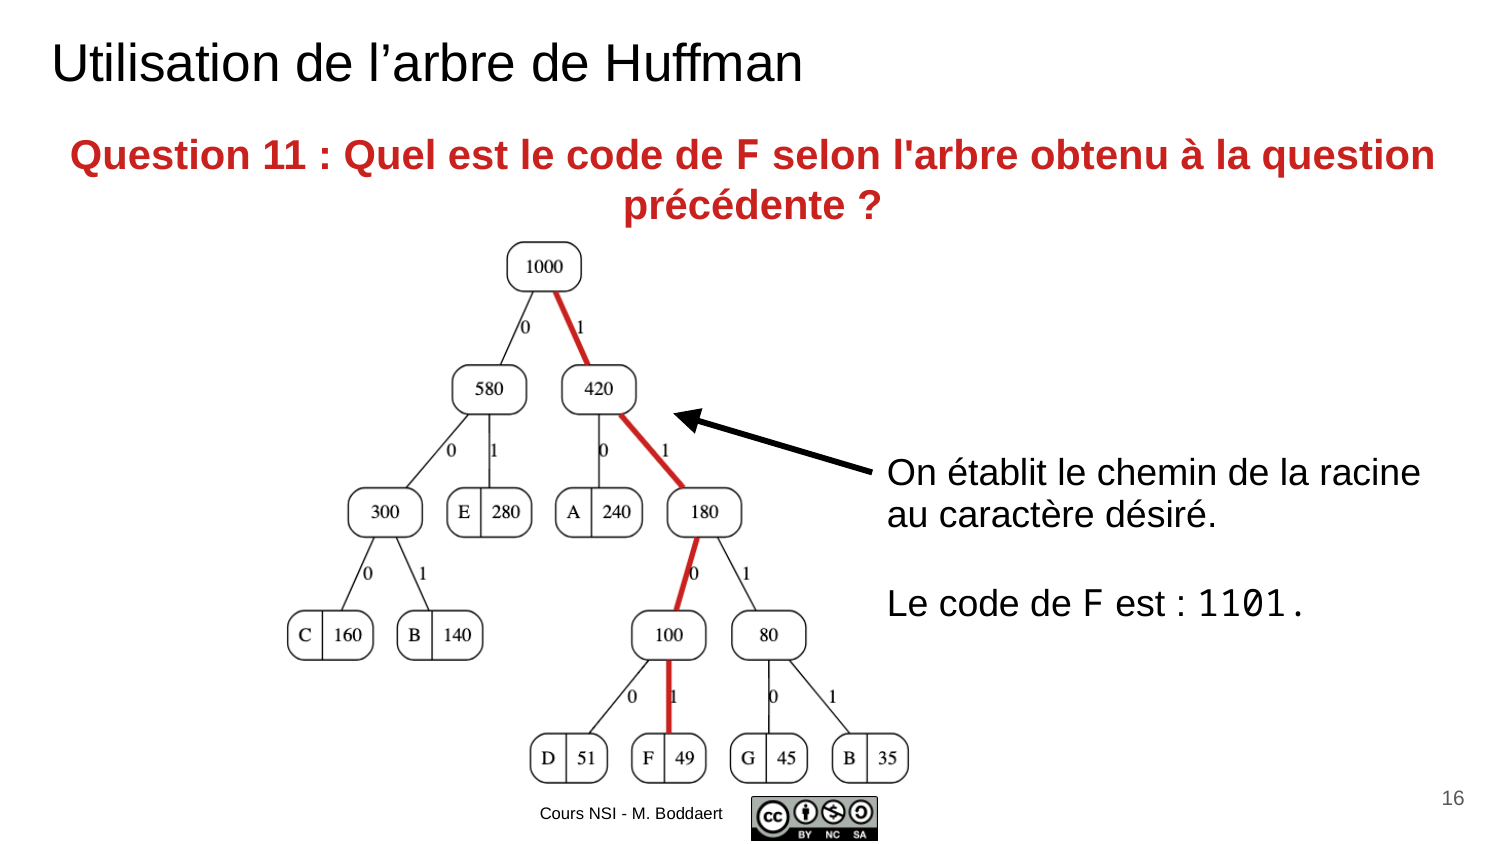

# Utilisation de l’arbre de Huffman
Question 11 : Quel est le code de F selon l'arbre obtenu à la question précédente ?
On établit le chemin de la racine au caractère désiré.
Le code de F est : 1101.